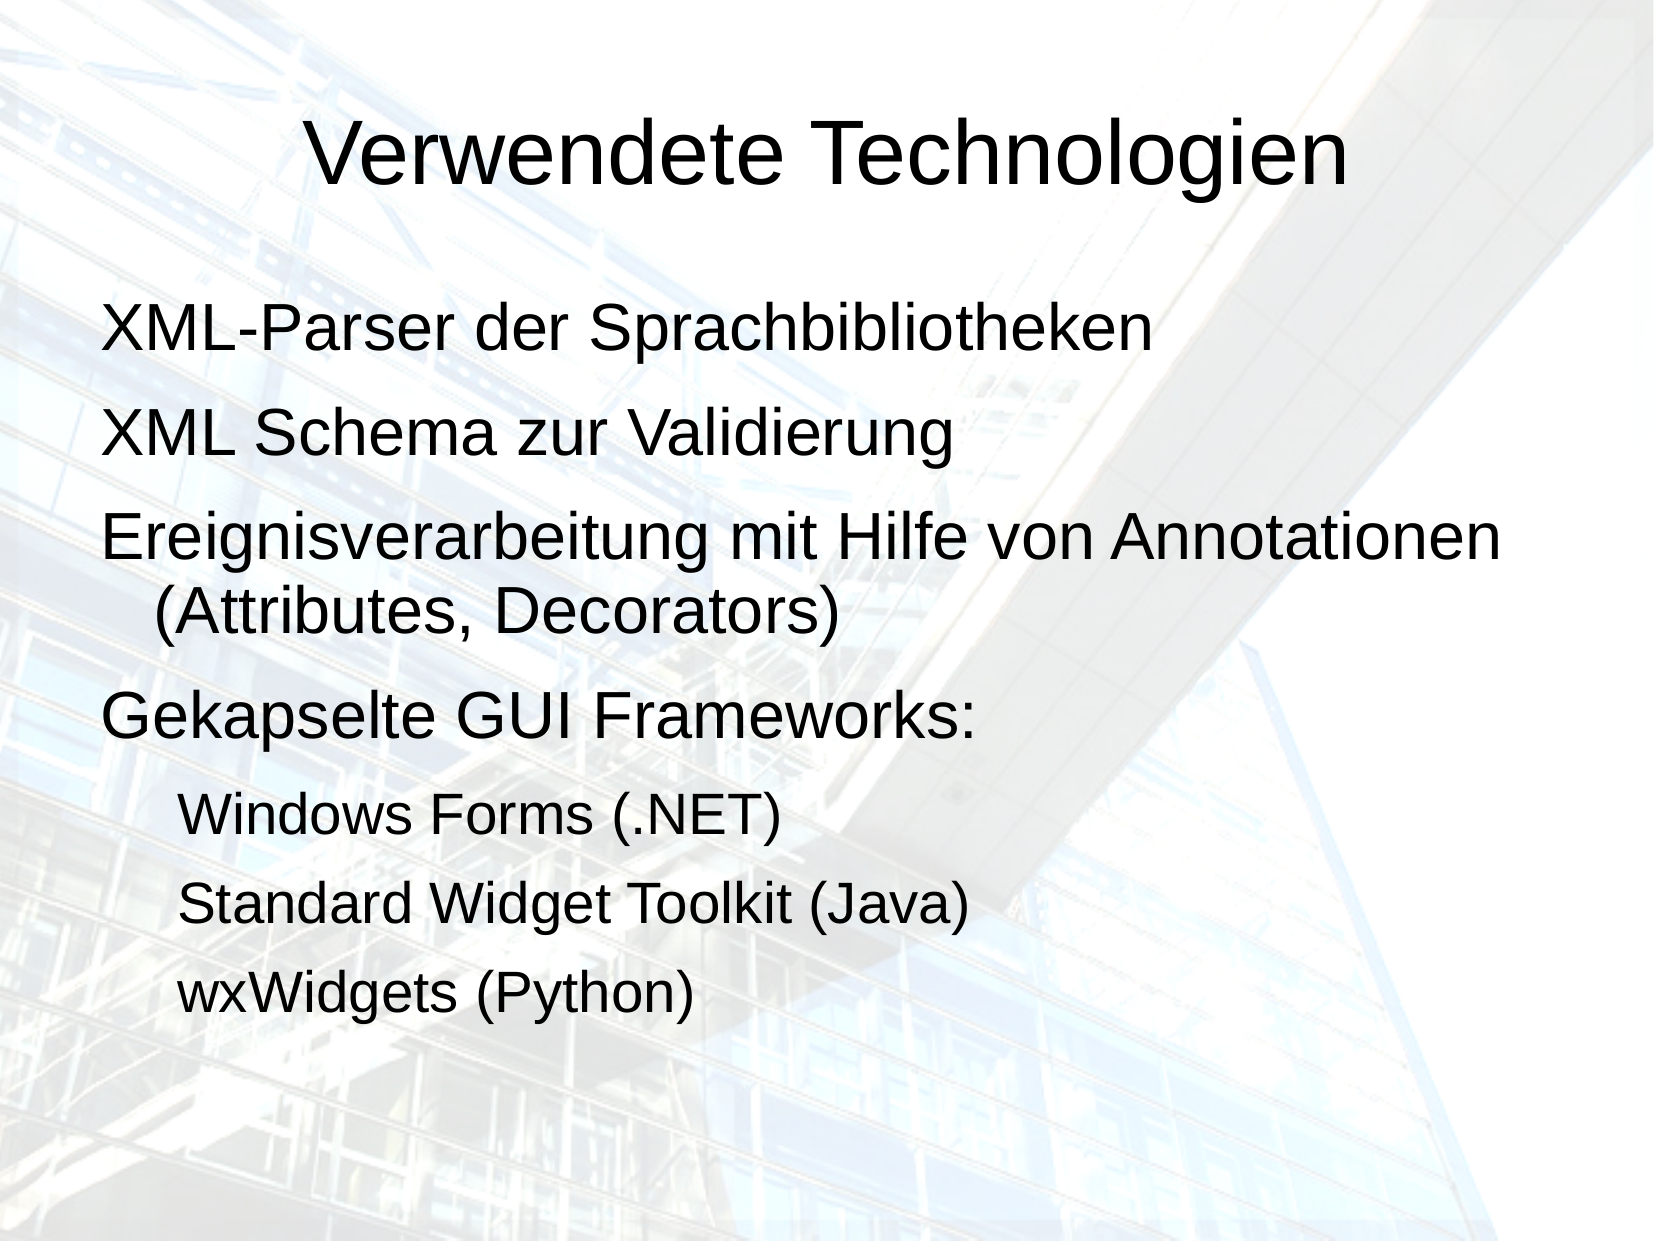

# Verwendete Technologien
XML-Parser der Sprachbibliotheken
XML Schema zur Validierung
Ereignisverarbeitung mit Hilfe von Annotationen (Attributes, Decorators)
Gekapselte GUI Frameworks:
Windows Forms (.NET)
Standard Widget Toolkit (Java)
wxWidgets (Python)